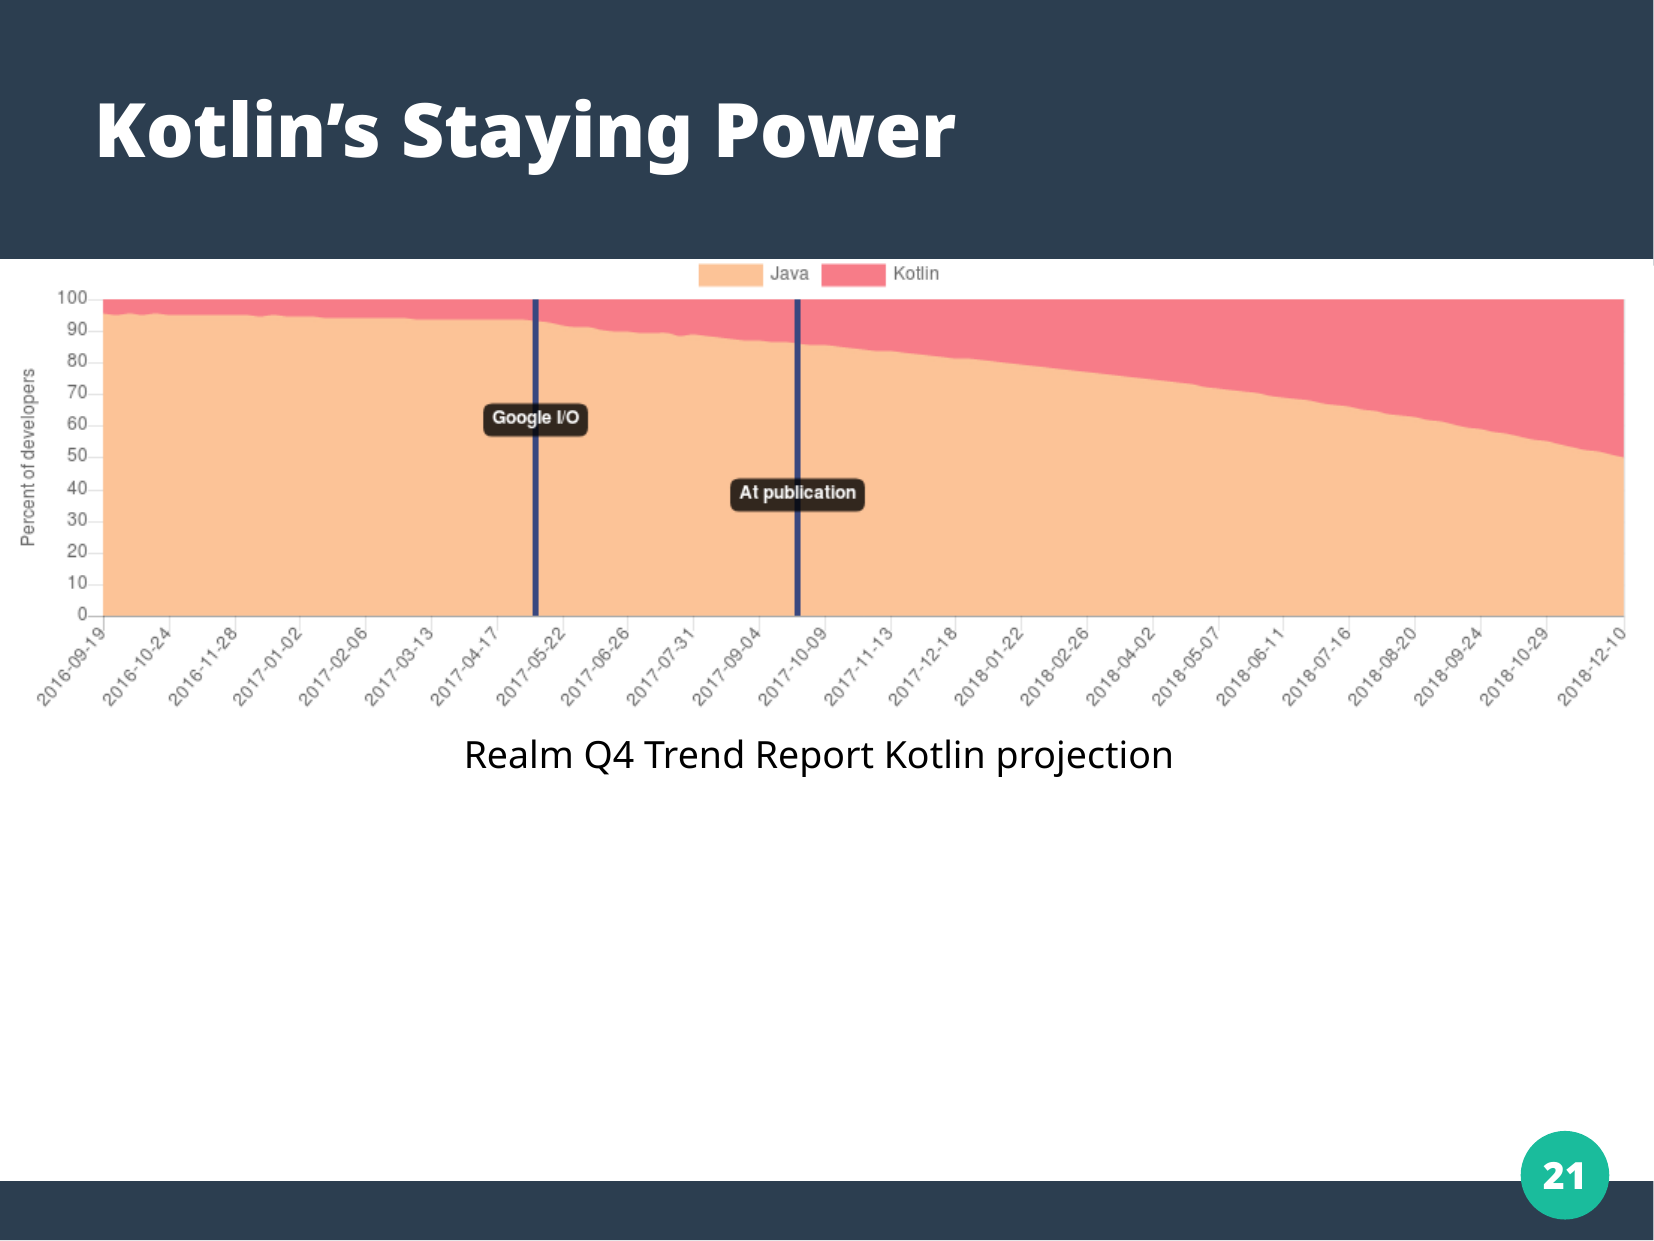

# Kotlin’s Staying Power
Realm Q4 Trend Report Kotlin projection
21